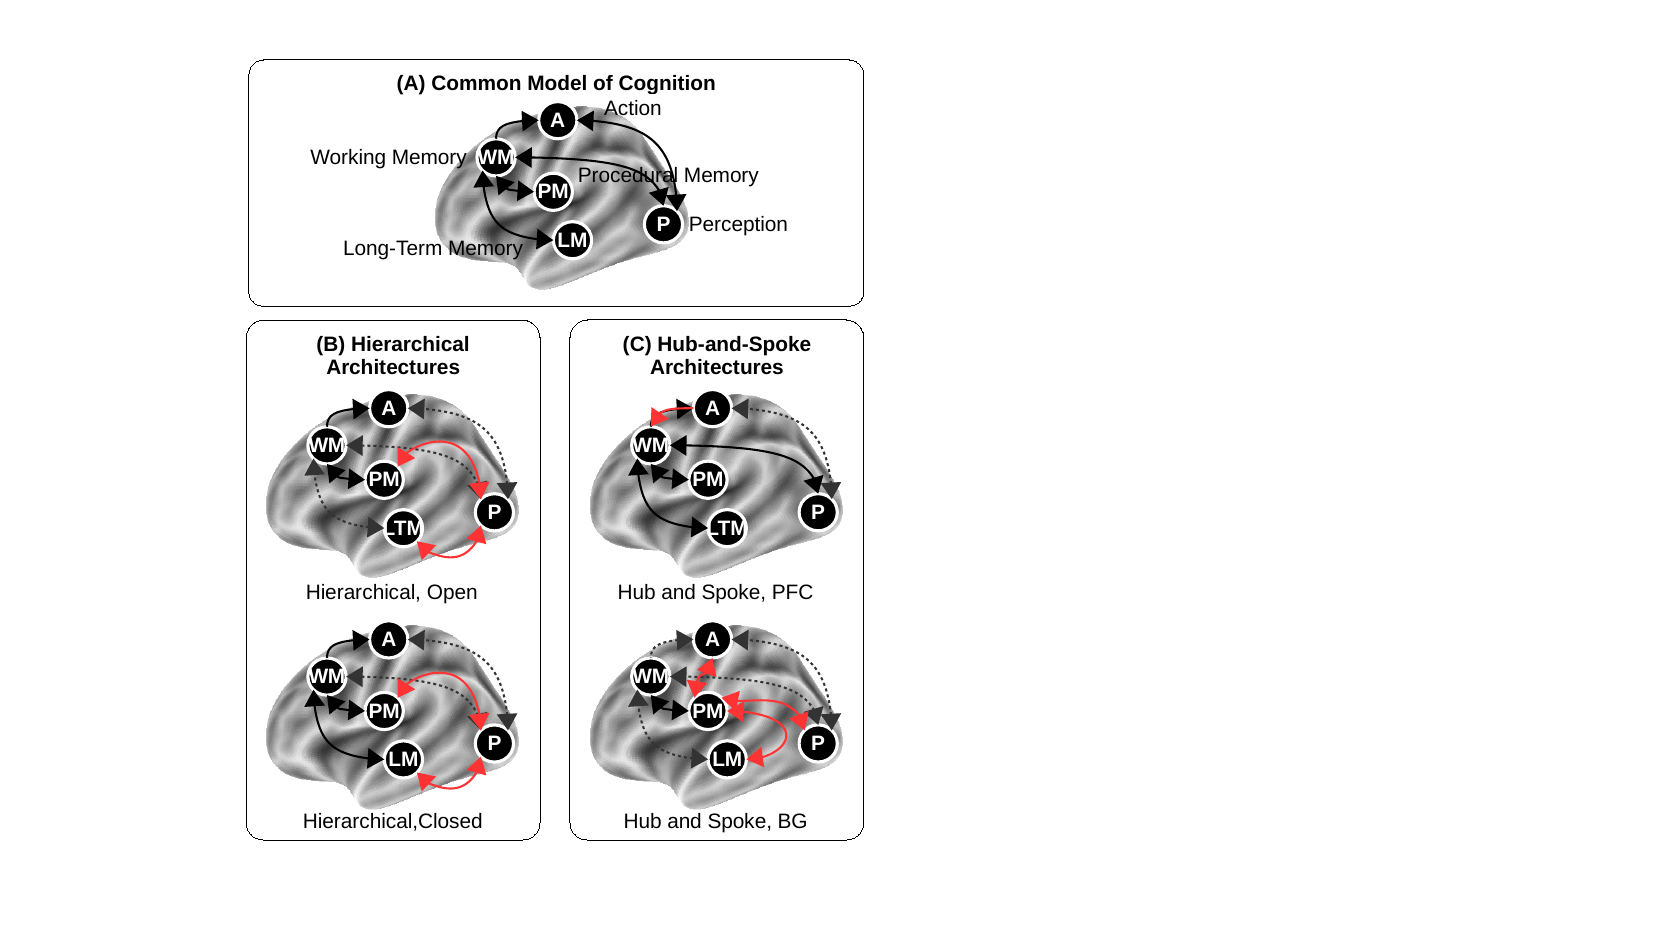

(A) Common Model of Cognition
Action
A
Working Memory
WM
Procedural Memory
PM
Perception
P
LM
Long-Term Memory
(B) Hub-and-Spoke
Architectures
A
WM
PM
P
LTM
Hub and Spoke, PFC
A
WM
PM
P
LM
Hub and Spoke, BG
(C) Hub-and-Spoke
Architectures
(B) Hierarchical
Architectures
A
A
WM
WM
PM
PM
P
P
LTM
LTM
Hub and Spoke, PFC
Hierarchical, Open
A
WM
PM
P
LM
Hub and Spoke, BG
A
WM
PM
P
LM
Hierarchical,Closed